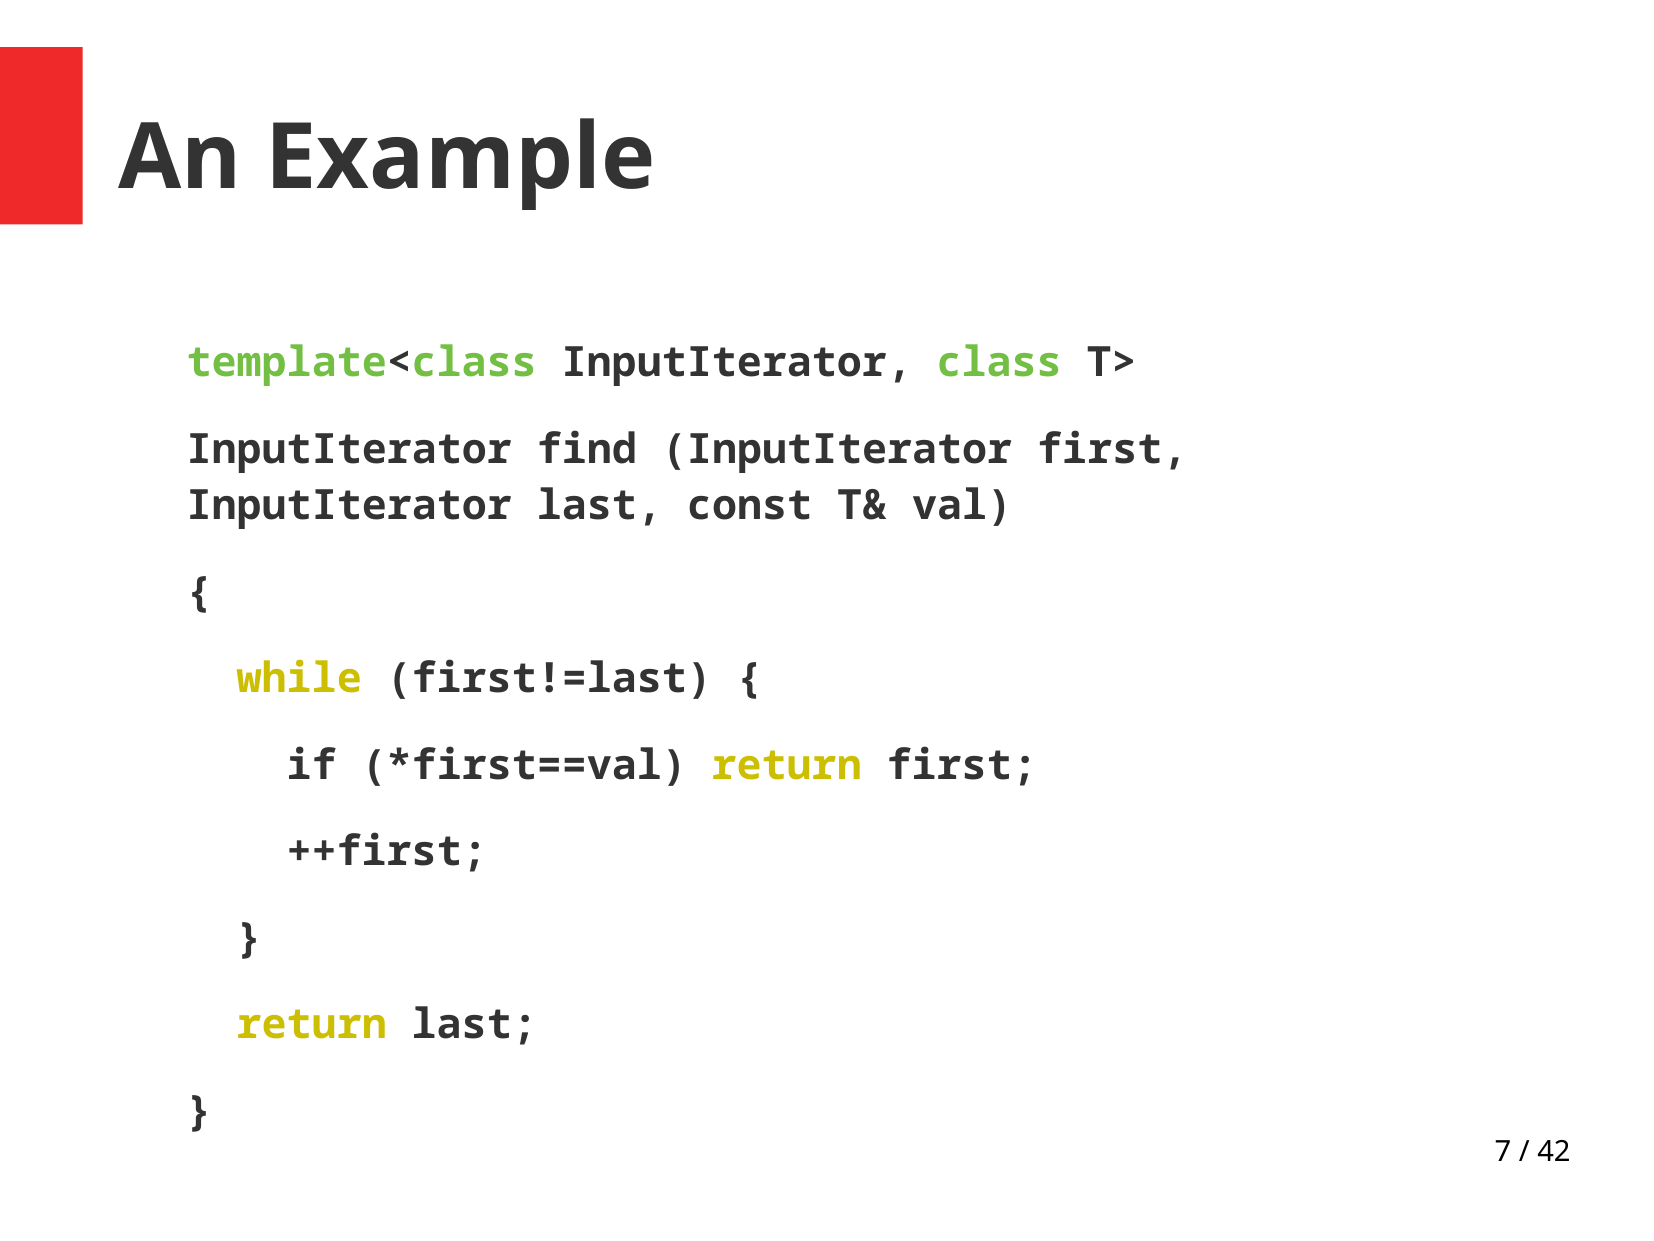

# An Example
template<class InputIterator, class T>
InputIterator find (InputIterator first, InputIterator last, const T& val)
{
 while (first!=last) {
 if (*first==val) return first;
 ++first;
 }
 return last;
}
7